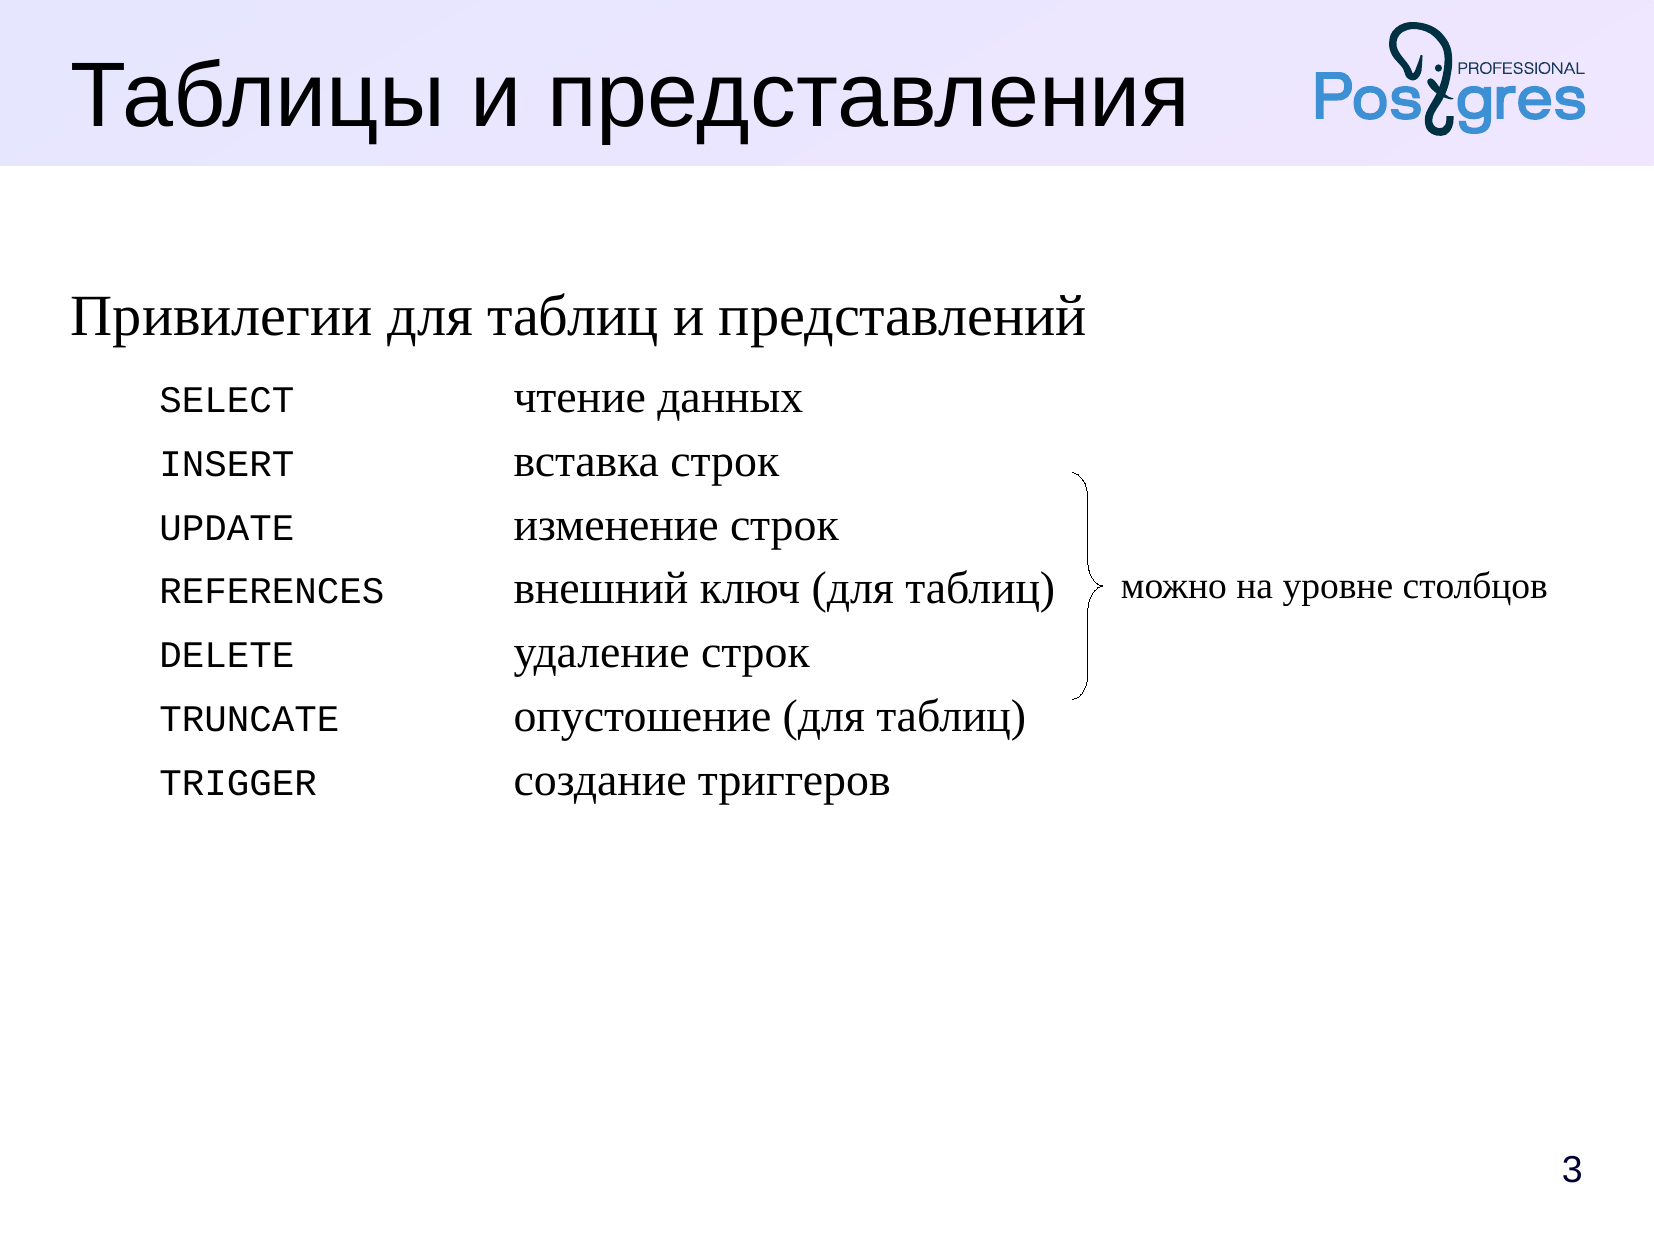

# Таблицы и представления
Привилегии для таблиц и представлений
SELECT	чтение данных
INSERT	вставка строк
UPDATE	изменение строк
REFERENCES	внешний ключ (для таблиц)
DELETE	удаление строк
TRUNCATE	опустошение (для таблиц)
TRIGGER	создание триггеров
 можно на уровне столбцов